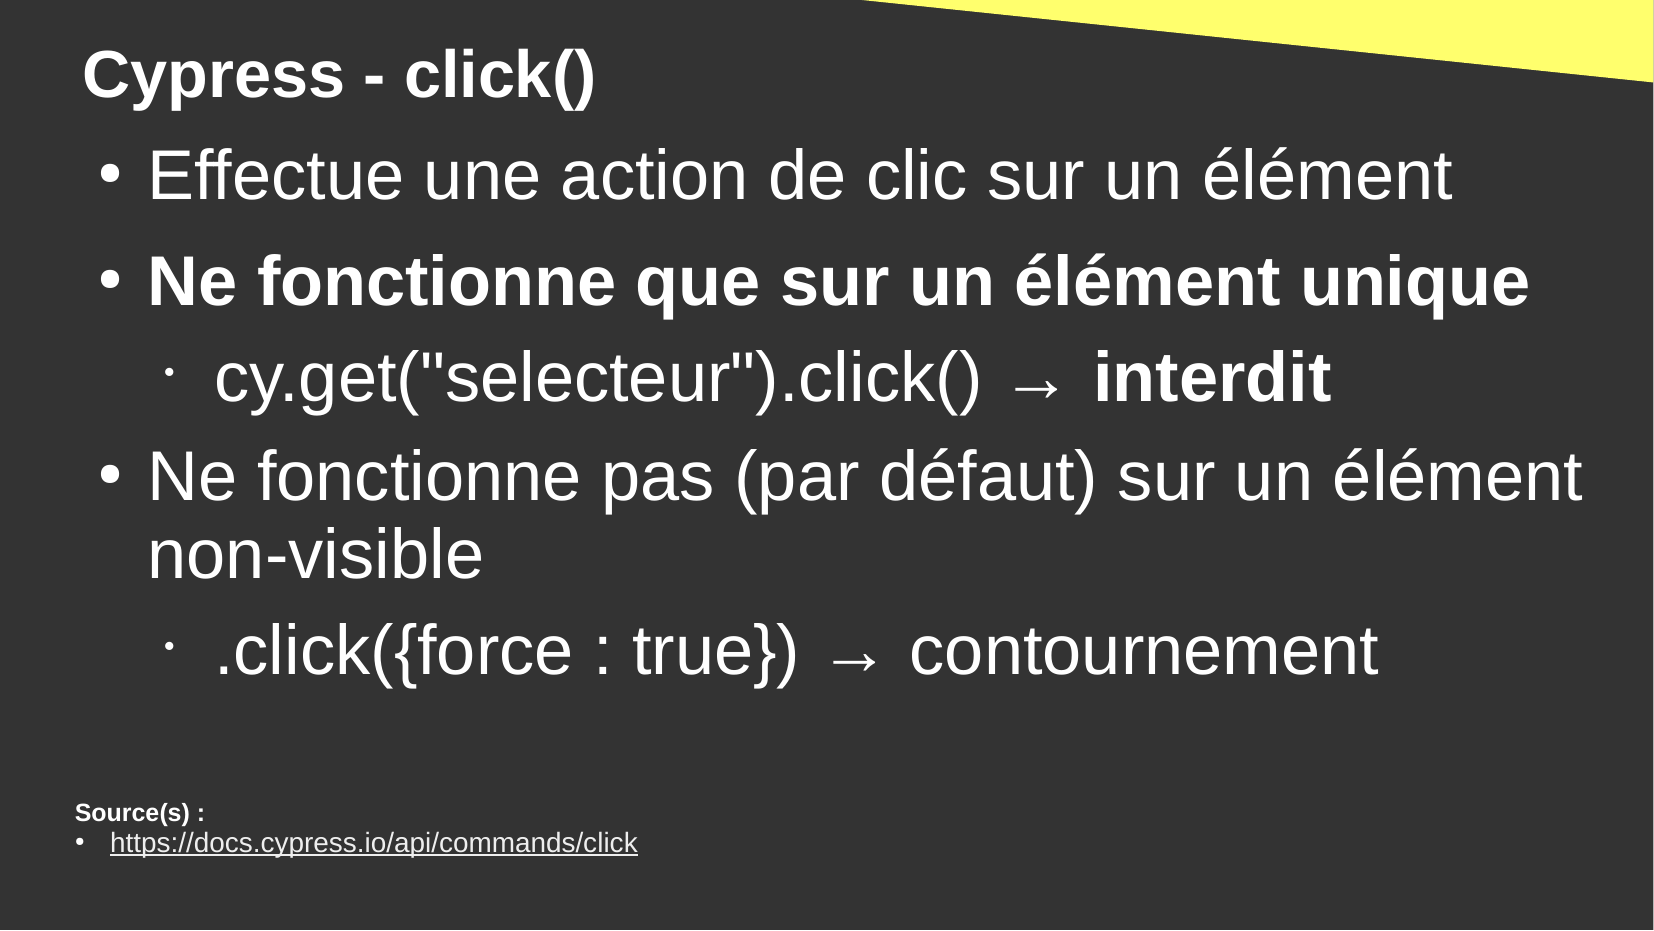

# Cypress - click()
Effectue une action de clic sur un élément
Ne fonctionne que sur un élément unique
cy.get("selecteur").click() → interdit
Ne fonctionne pas (par défaut) sur un élément non-visible
.click({force : true}) → contournement
Source(s) :
https://docs.cypress.io/api/commands/click